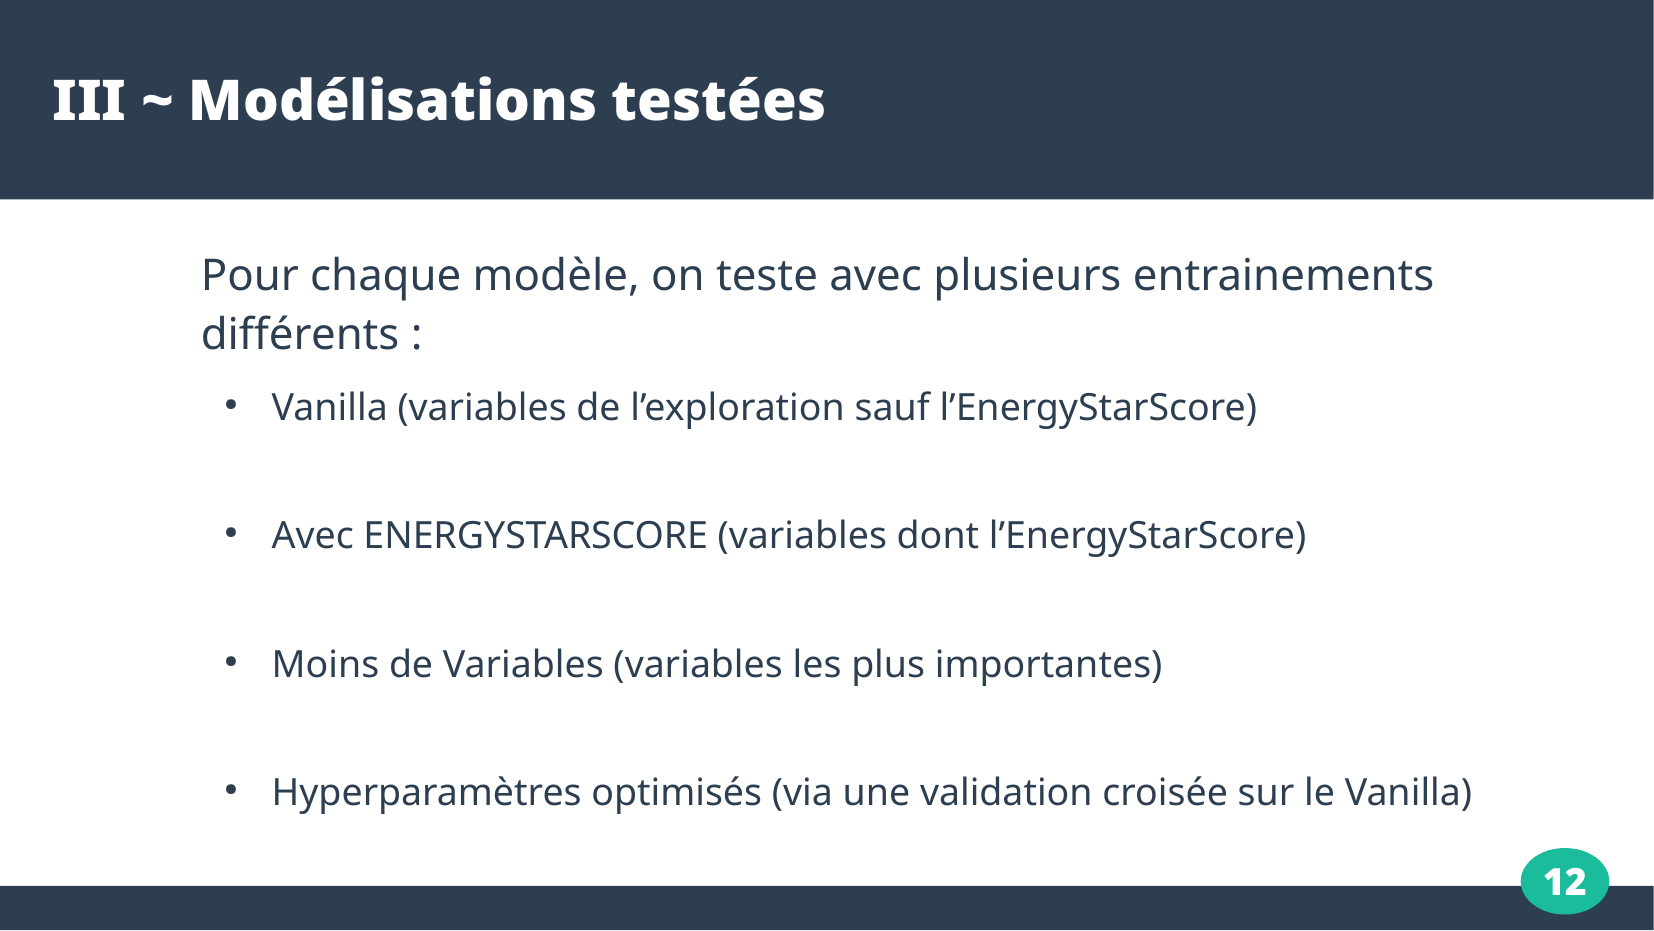

# III ~ Modélisations testées
Pour chaque modèle, on teste avec plusieurs entrainements différents :
Vanilla (variables de l’exploration sauf l’EnergyStarScore)
Avec ENERGYSTARSCORE (variables dont l’EnergyStarScore)
Moins de Variables (variables les plus importantes)
Hyperparamètres optimisés (via une validation croisée sur le Vanilla)
12